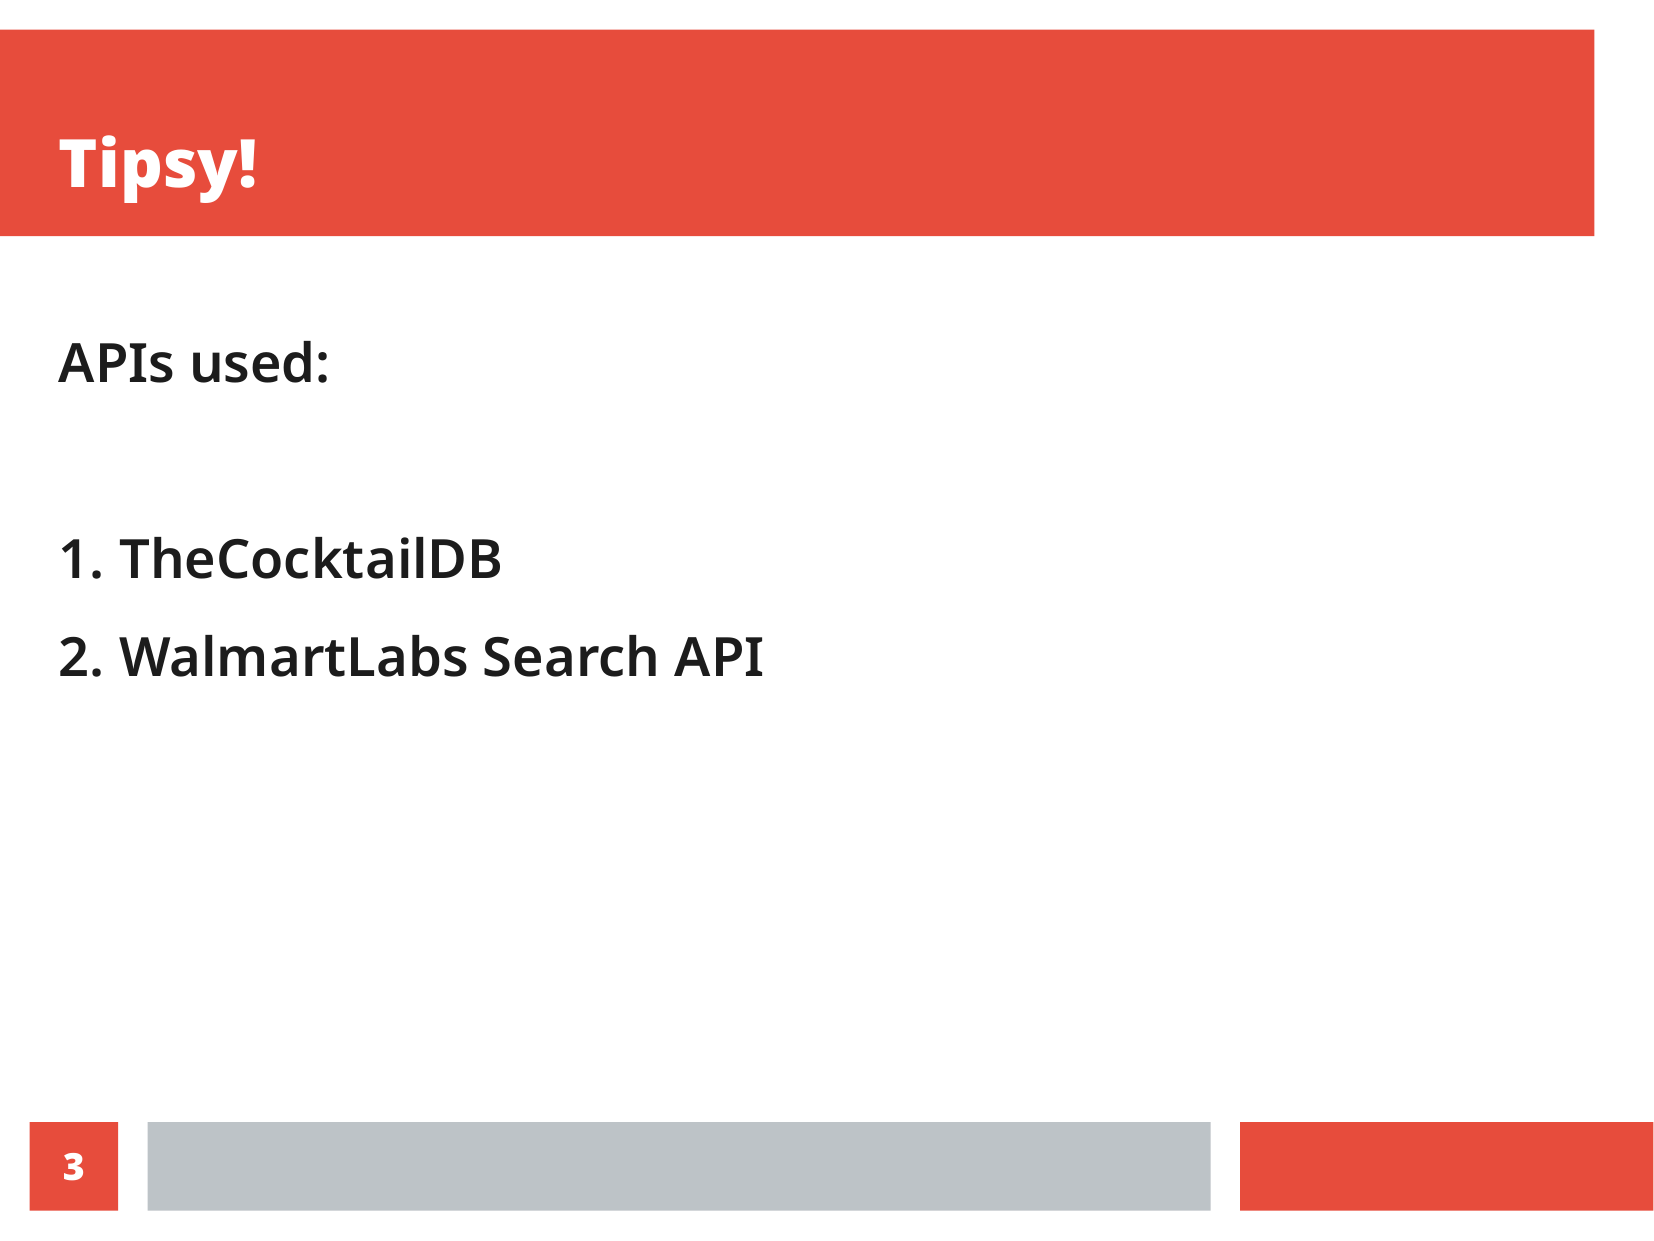

# Tipsy!
APIs used:
1. TheCocktailDB
2. WalmartLabs Search API
3